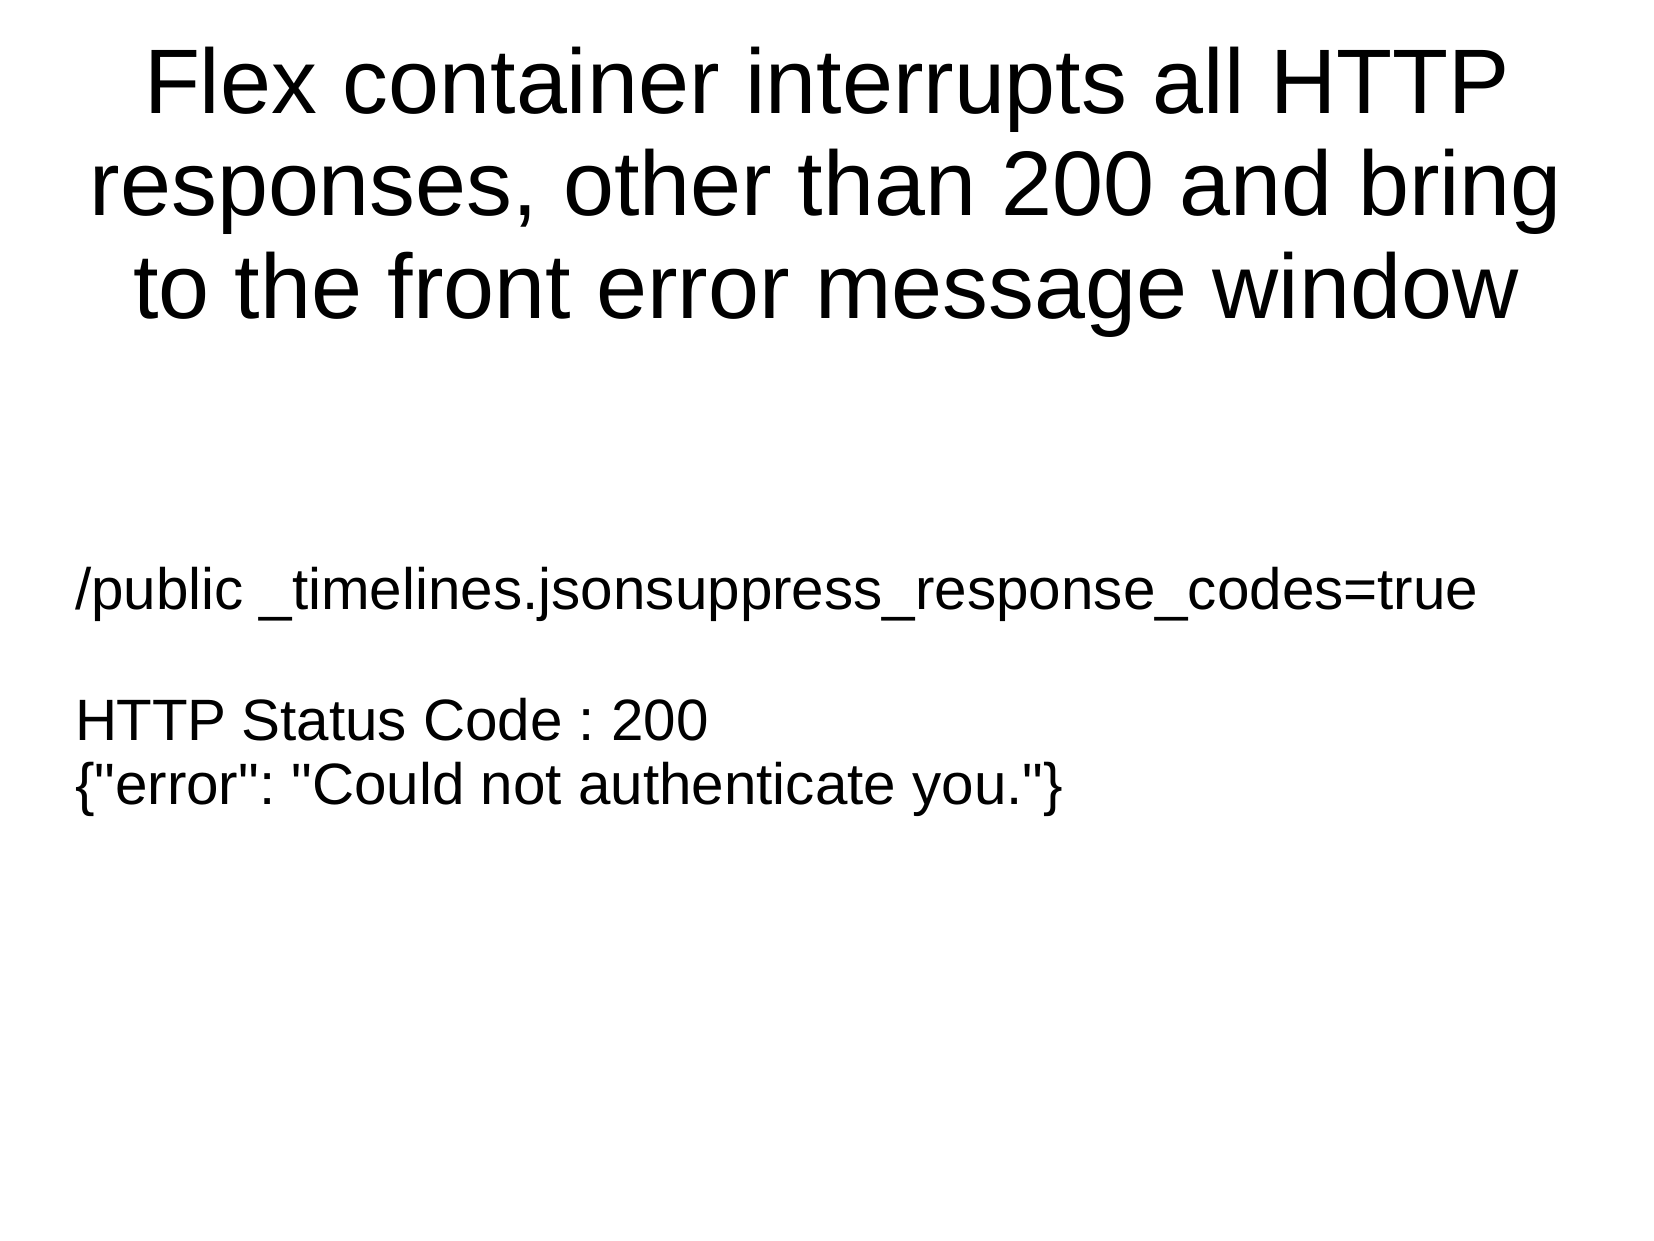

# Flex container interrupts all HTTP responses, other than 200 and bring to the front error message window
/public _timelines.jsonsuppress_response_codes=true
HTTP Status Code : 200
{"error": "Could not authenticate you."}